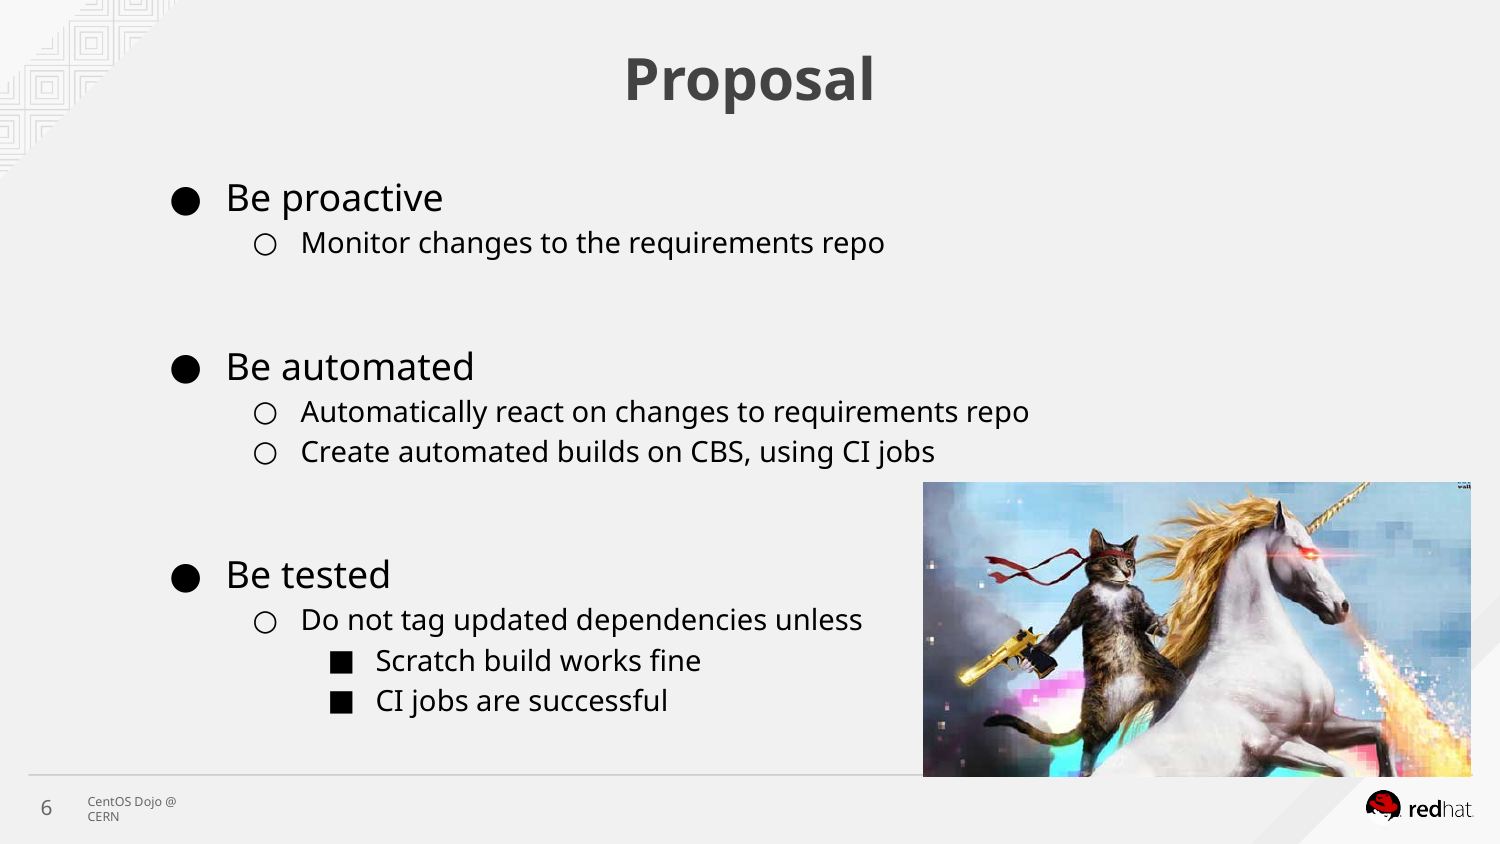

Proposal
# Be proactive
Monitor changes to the requirements repo
Be automated
Automatically react on changes to requirements repo
Create automated builds on CBS, using CI jobs
Be tested
Do not tag updated dependencies unless
Scratch build works fine
CI jobs are successful